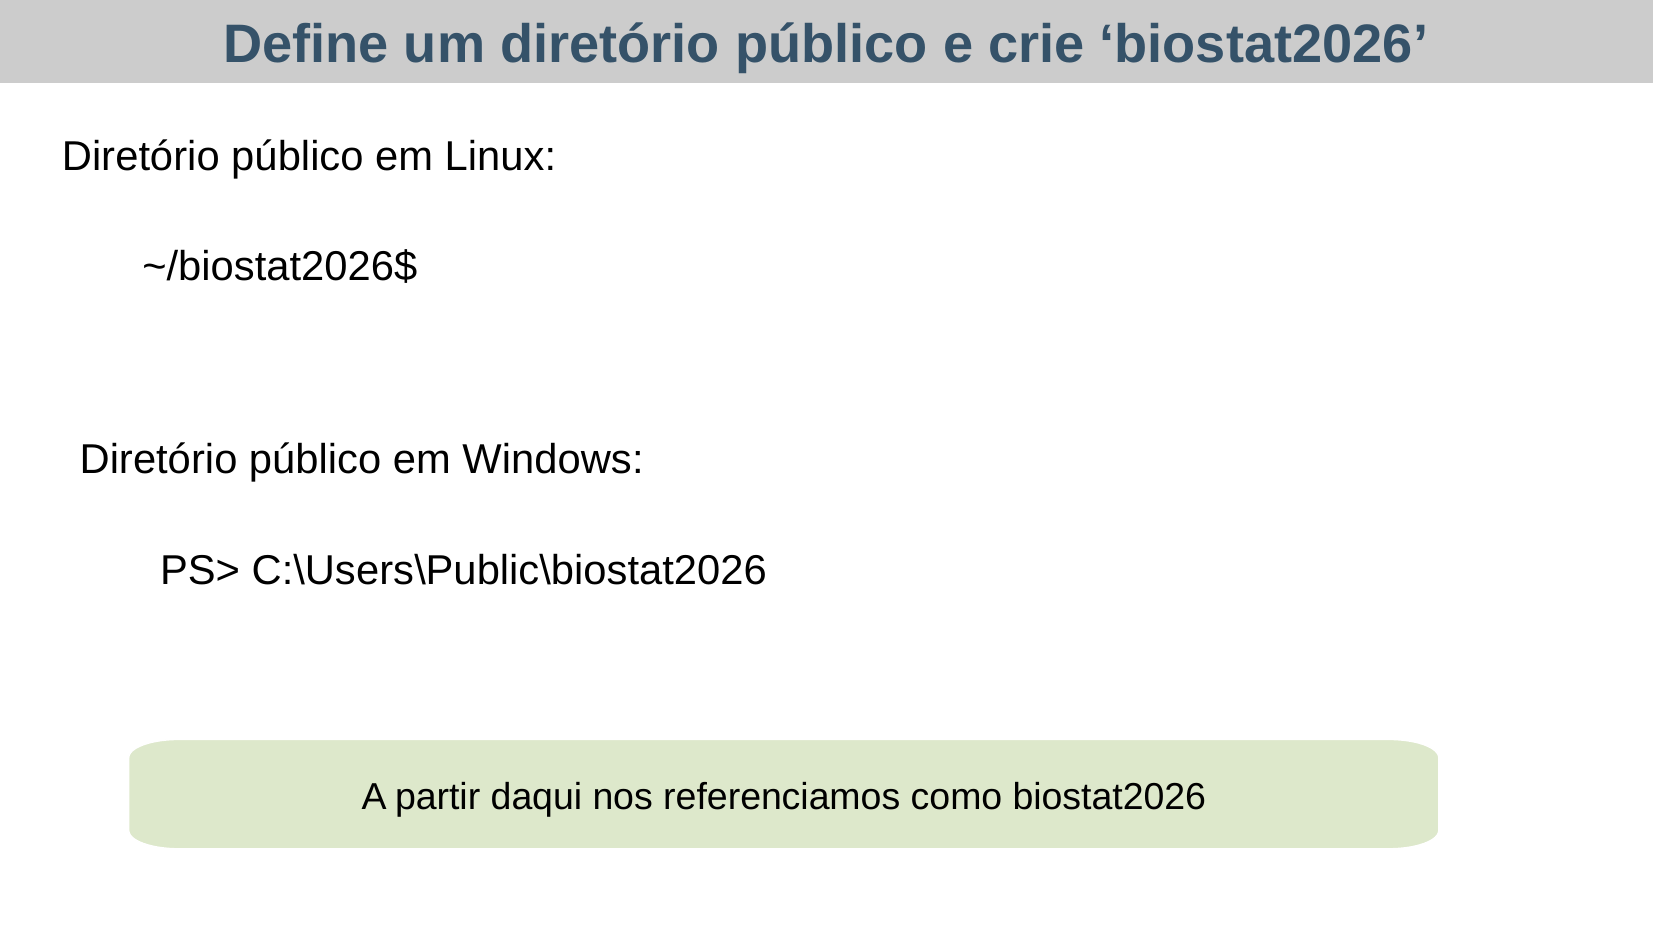

Define um diretório público e crie ‘biostat2026’
Diretório público em Linux:
~/biostat2026$
Diretório público em Windows:
PS> C:\Users\Public\biostat2026
A partir daqui nos referenciamos como biostat2026